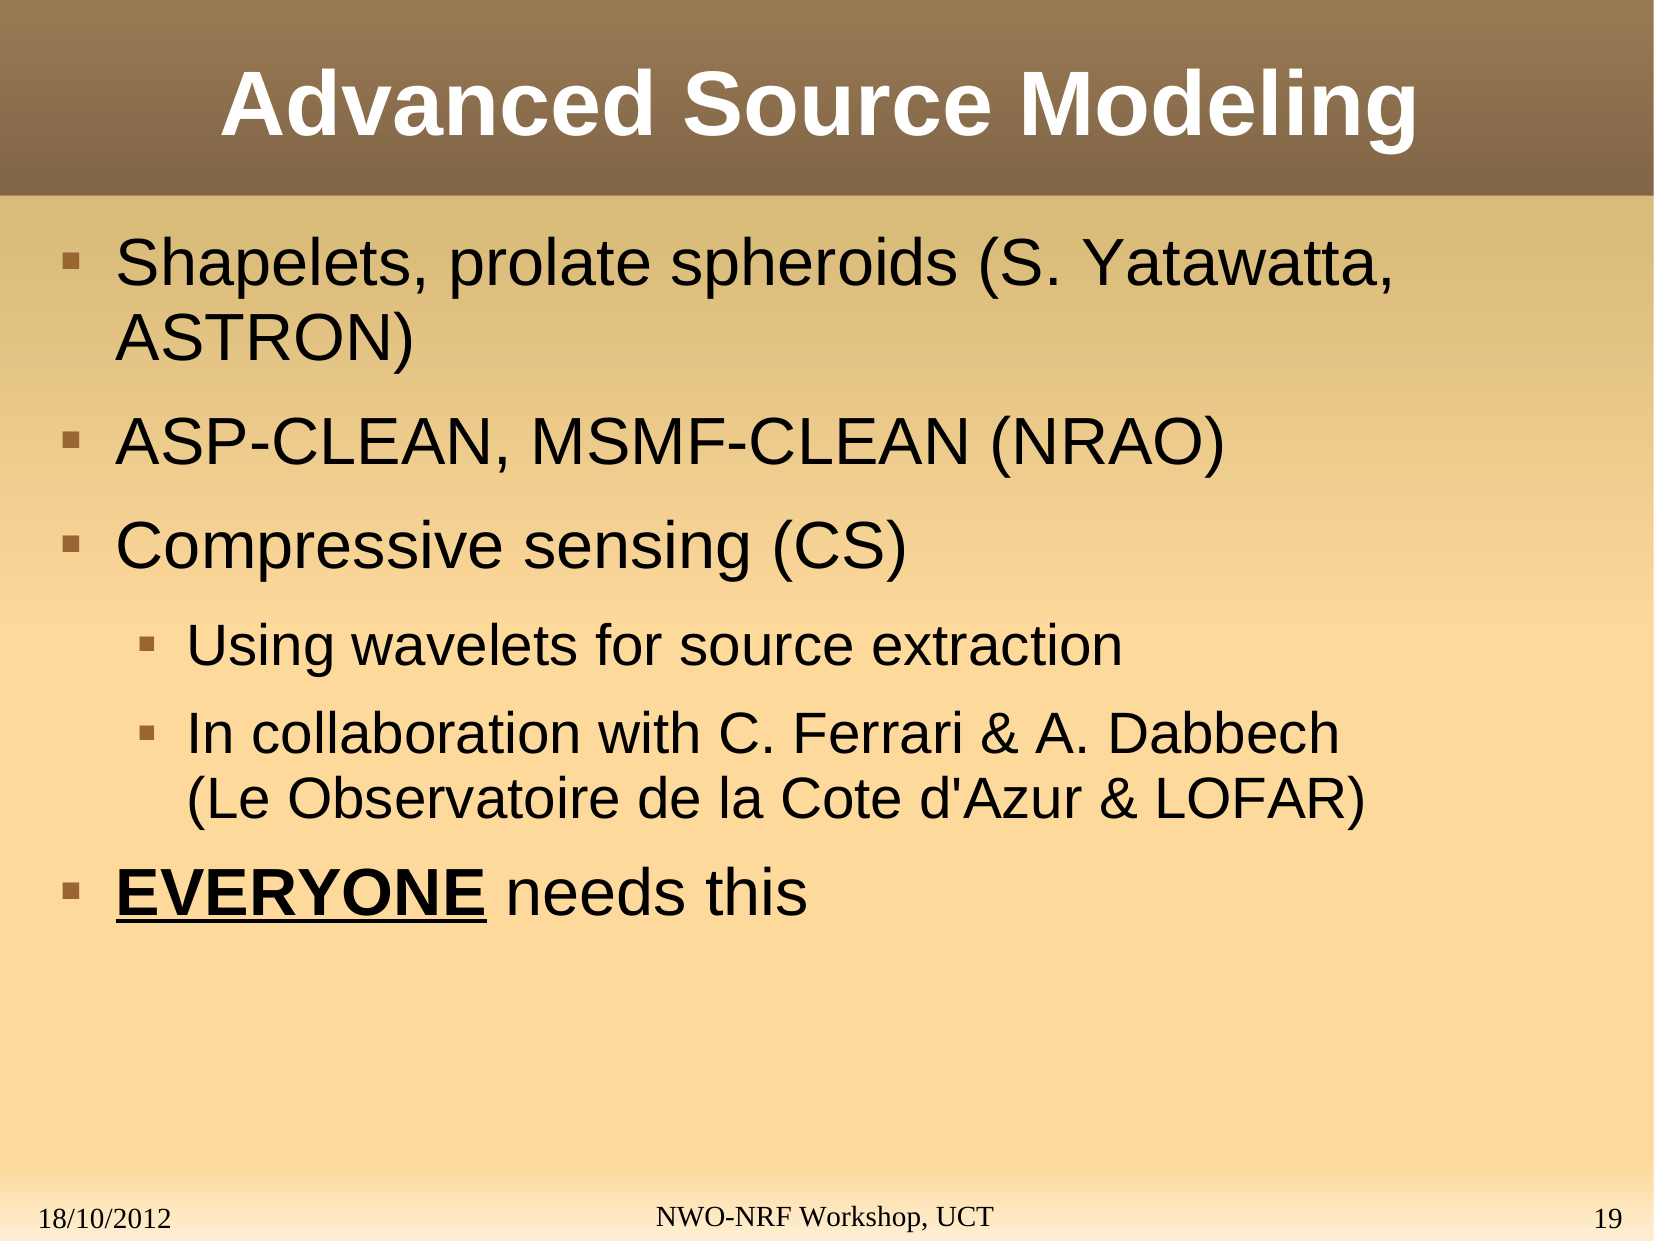

# Advanced Source Modeling
Shapelets, prolate spheroids (S. Yatawatta, ASTRON)
ASP-CLEAN, MSMF-CLEAN (NRAO)
Compressive sensing (CS)
Using wavelets for source extraction
In collaboration with C. Ferrari & A. Dabbech
(Le Observatoire de la Cote d'Azur & LOFAR)
EVERYONE needs this
NWO-NRF Workshop, UCT
18/10/2012
19